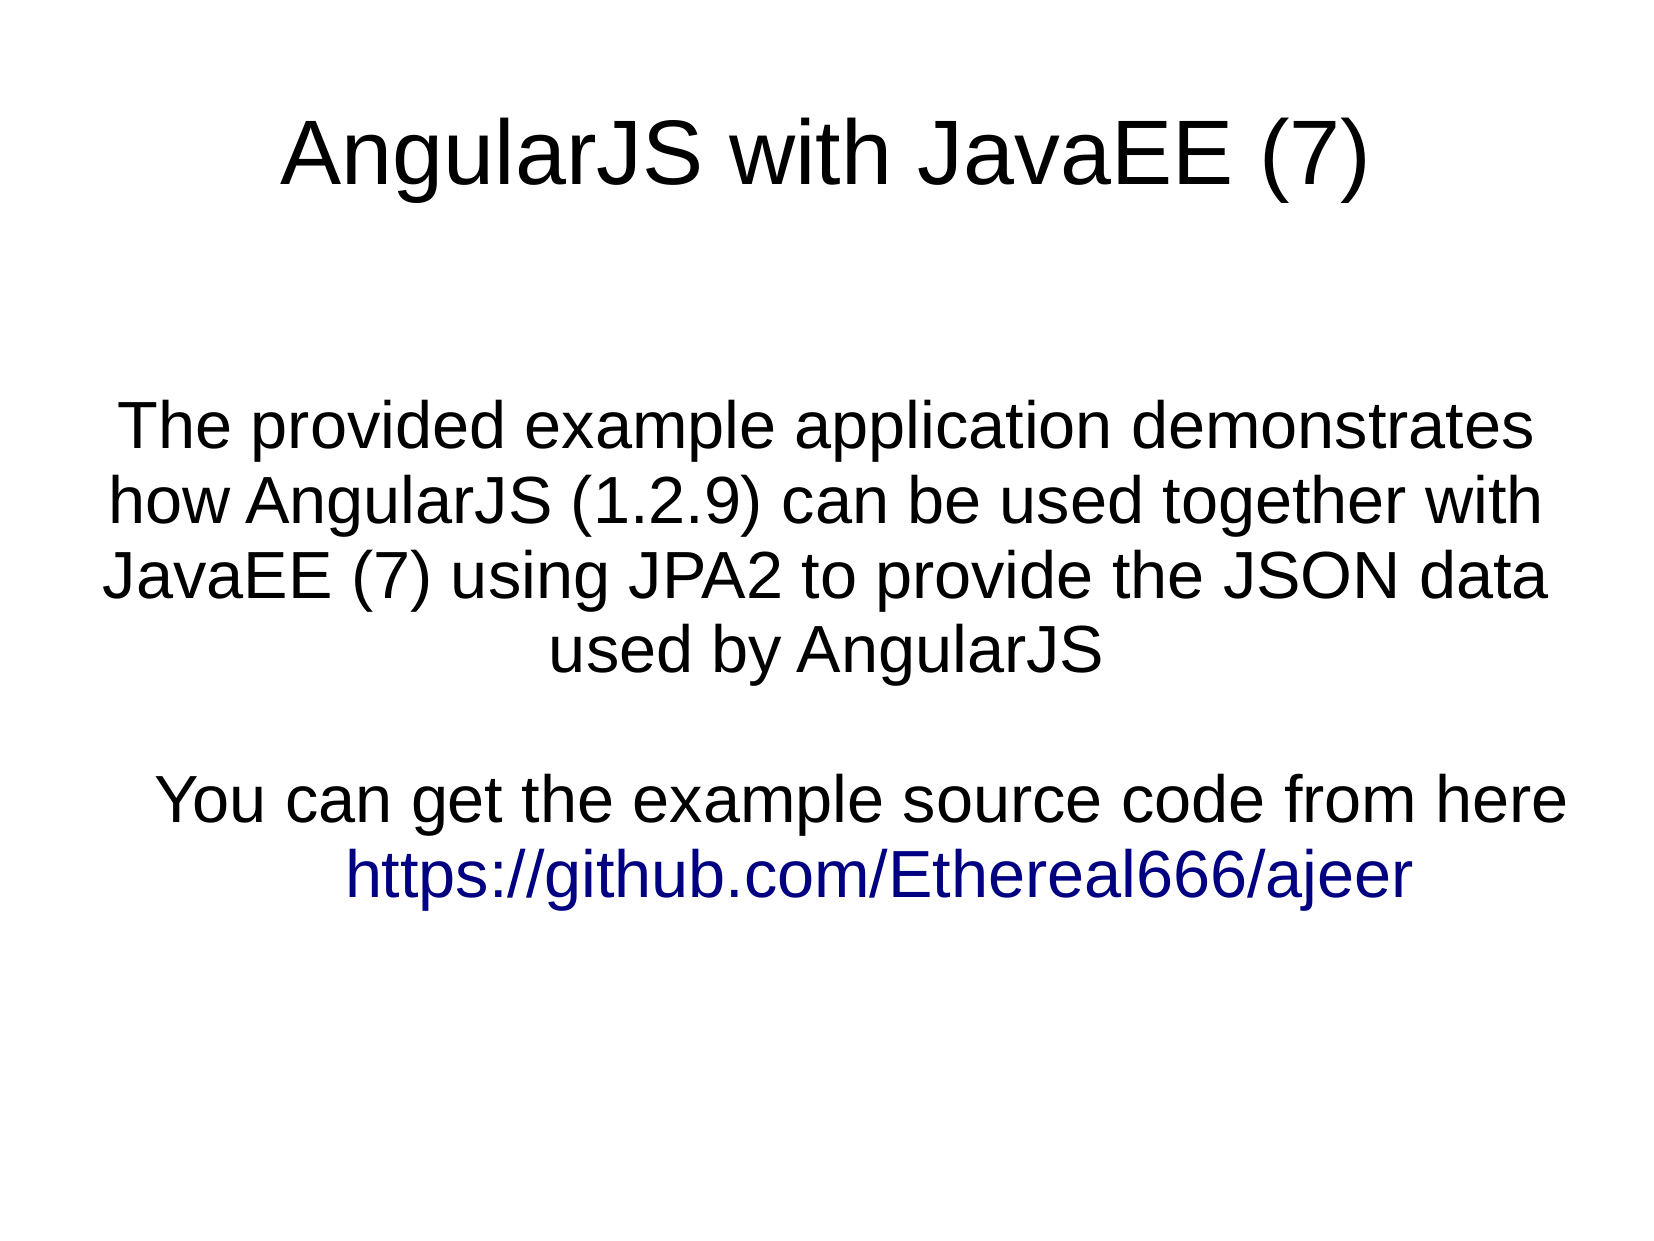

# AngularJS with JavaEE (7)
The provided example application demonstrates how AngularJS (1.2.9) can be used together with JavaEE (7) using JPA2 to provide the JSON data used by AngularJS
You can get the example source code from here
https://github.com/Ethereal666/ajeer